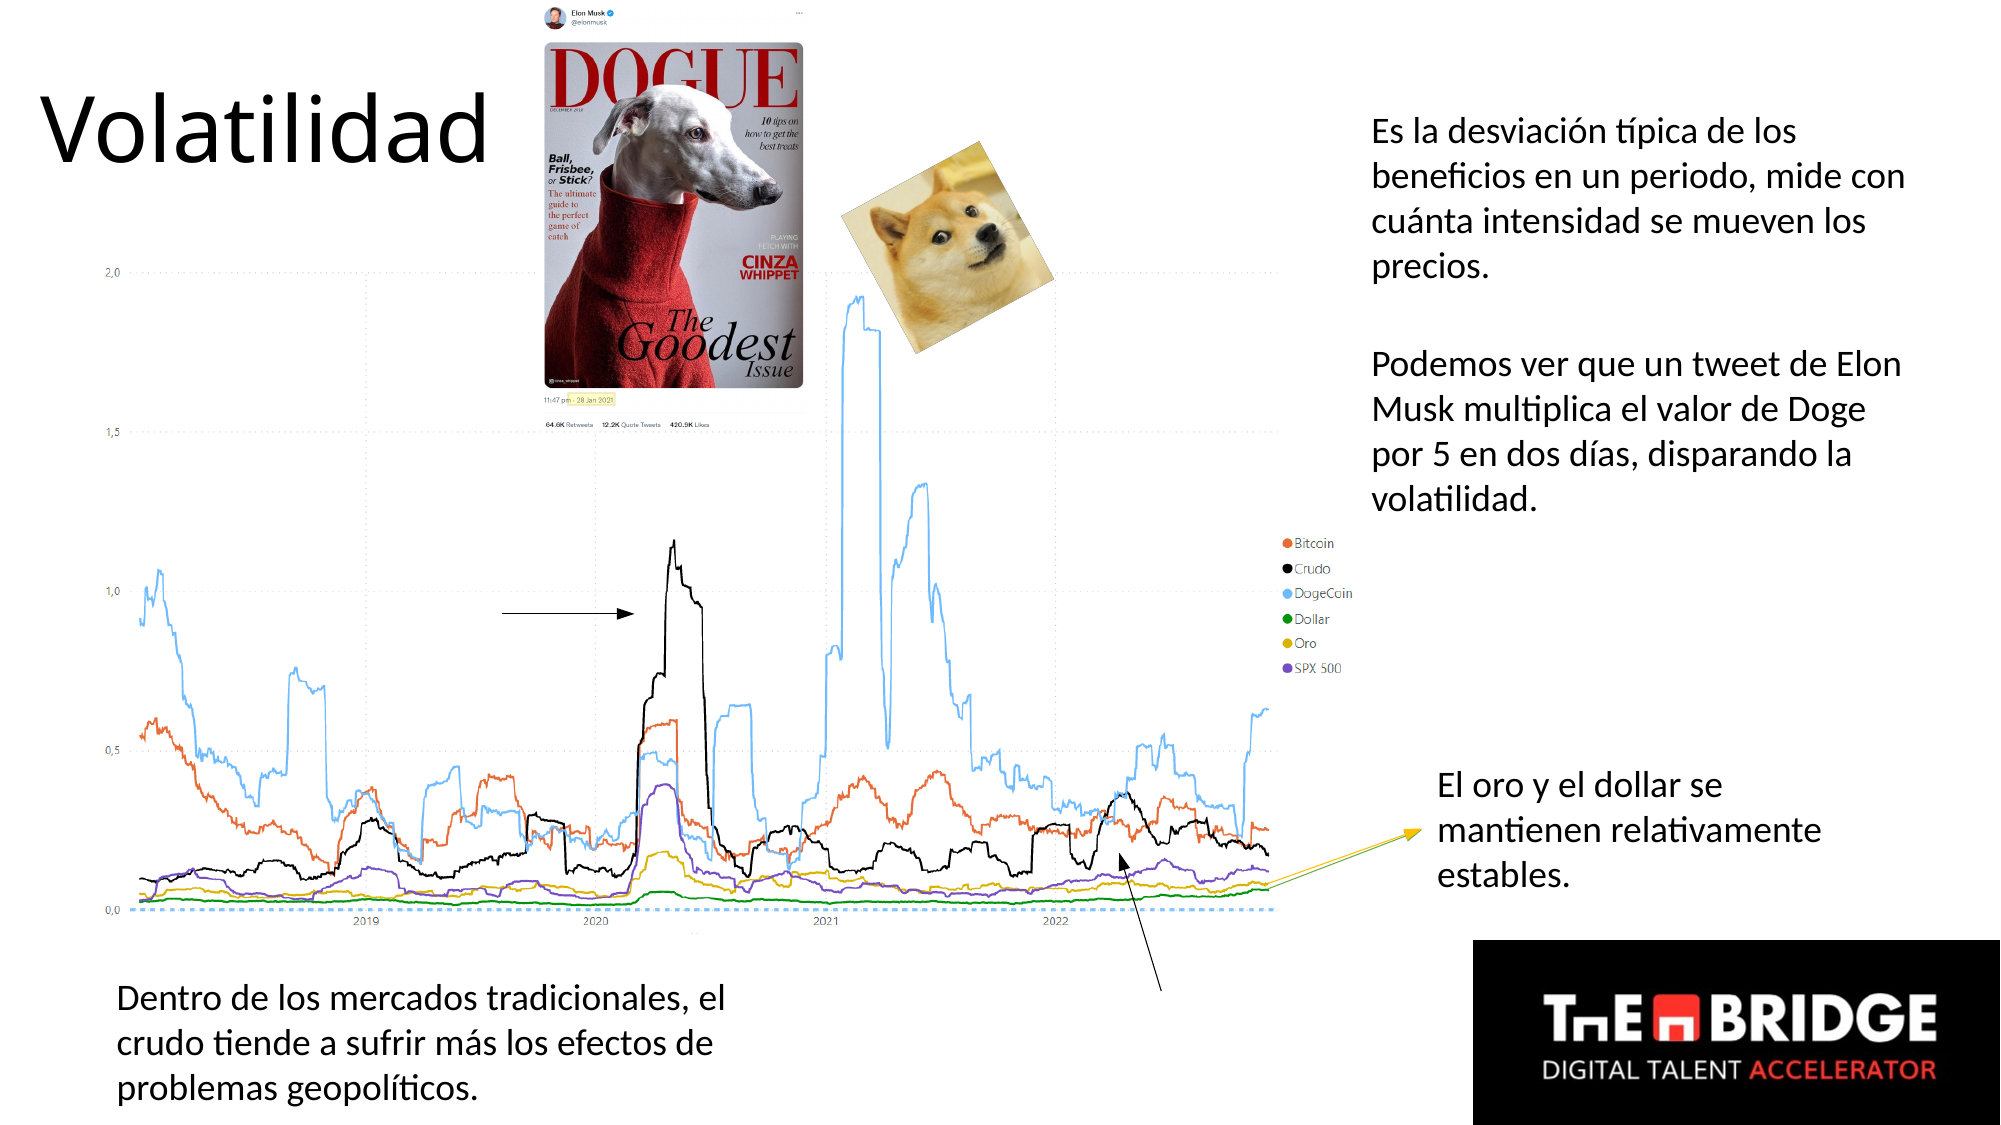

# Volatilidad
Es la desviación típica de los beneficios en un periodo, mide con cuánta intensidad se mueven los precios.
Podemos ver que un tweet de Elon Musk multiplica el valor de Doge por 5 en dos días, disparando la volatilidad.
El oro y el dollar se mantienen relativamente estables.
Dentro de los mercados tradicionales, el crudo tiende a sufrir más los efectos de problemas geopolíticos.